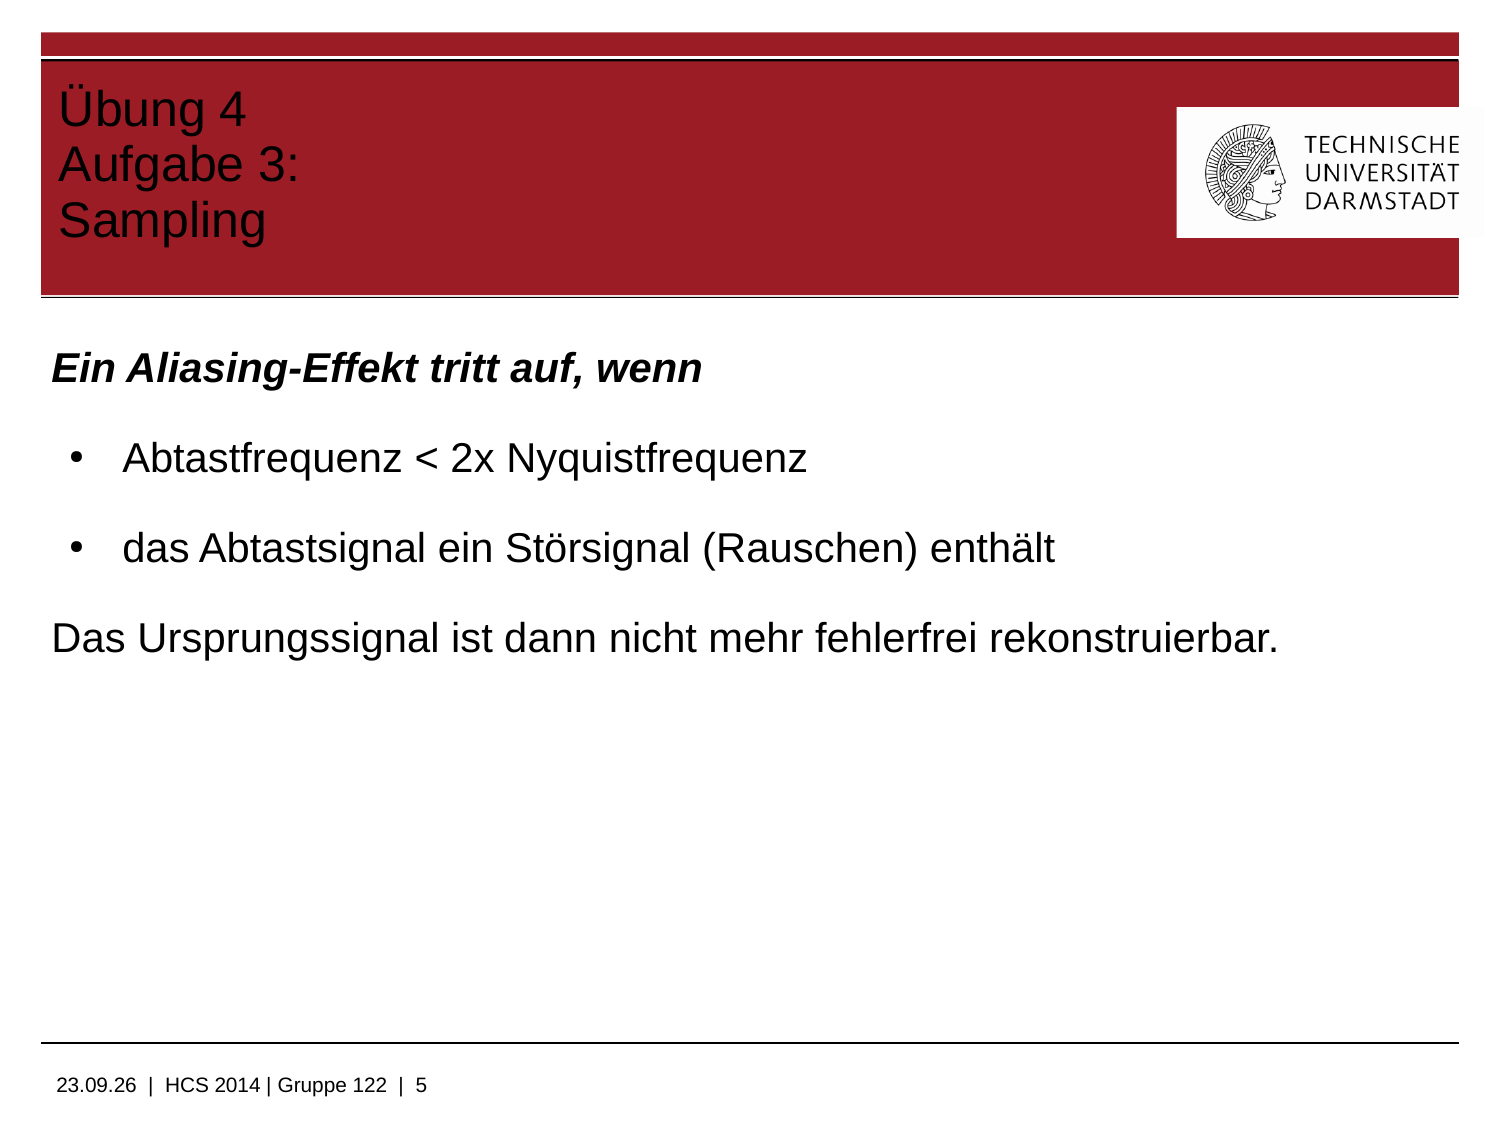

# Übung 4 Aufgabe 3: Sampling
Ein Aliasing-Effekt tritt auf, wenn
Abtastfrequenz < 2x Nyquistfrequenz
das Abtastsignal ein Störsignal (Rauschen) enthält
Das Ursprungssignal ist dann nicht mehr fehlerfrei rekonstruierbar.